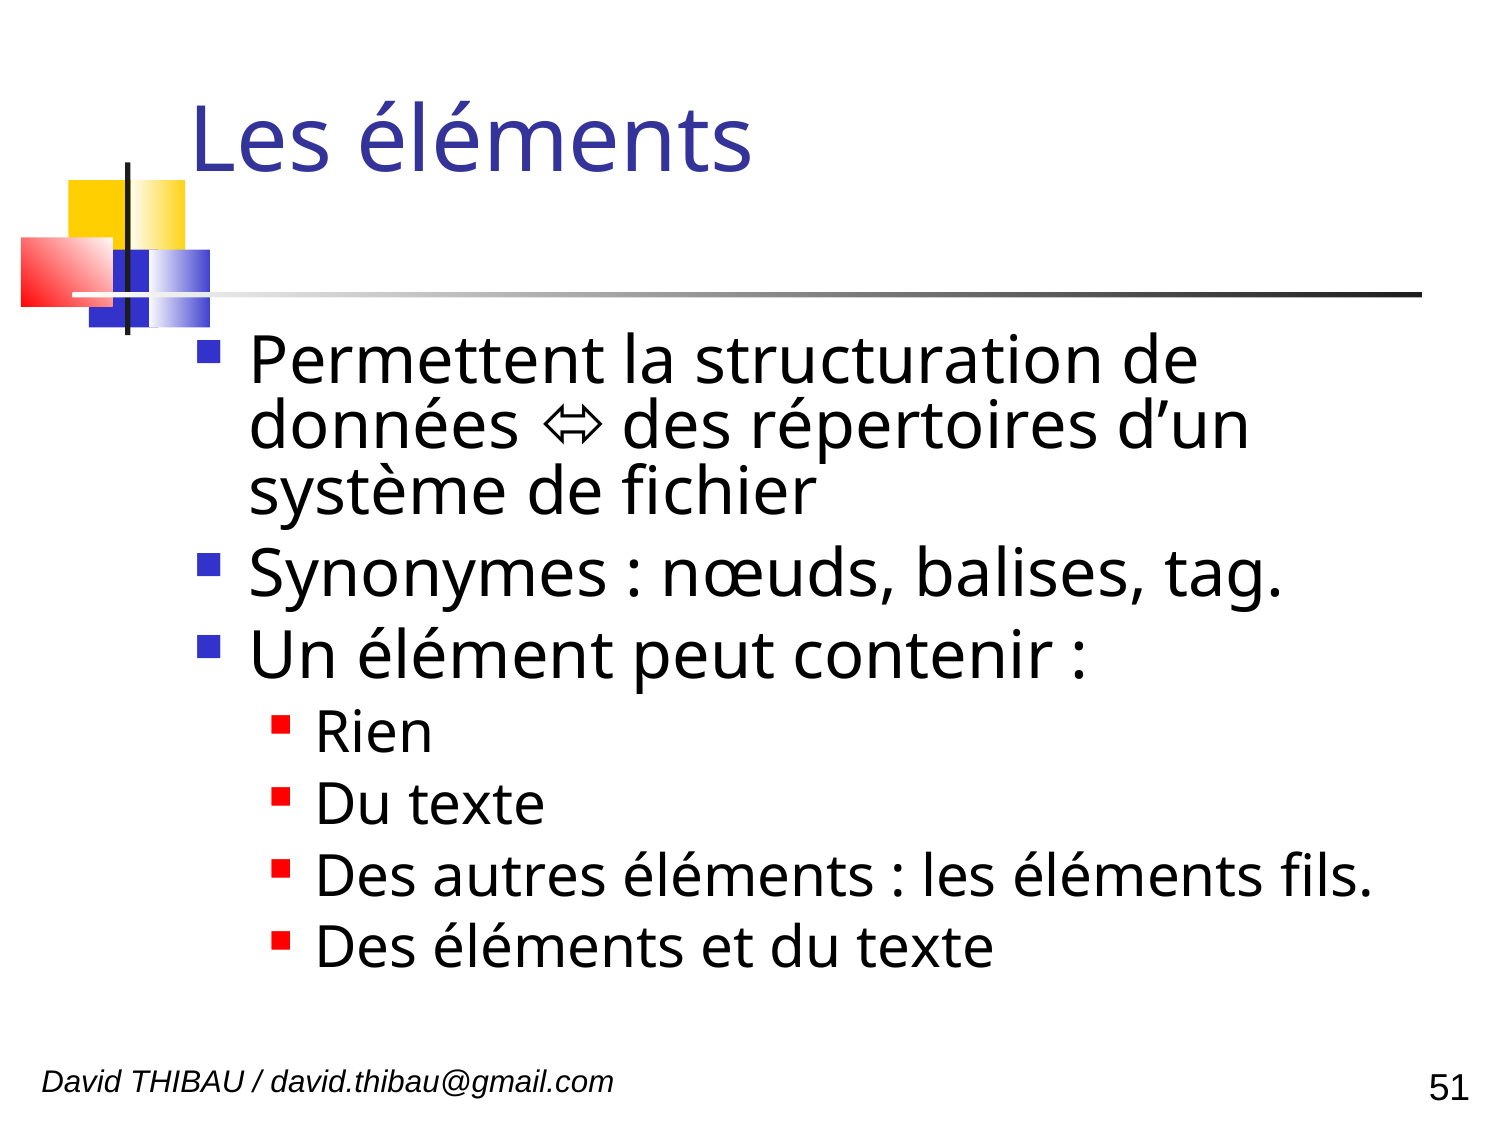

# Les éléments
Permettent la structuration de données  des répertoires d’un système de fichier
Synonymes : nœuds, balises, tag.
Un élément peut contenir :
Rien
Du texte
Des autres éléments : les éléments fils.
Des éléments et du texte